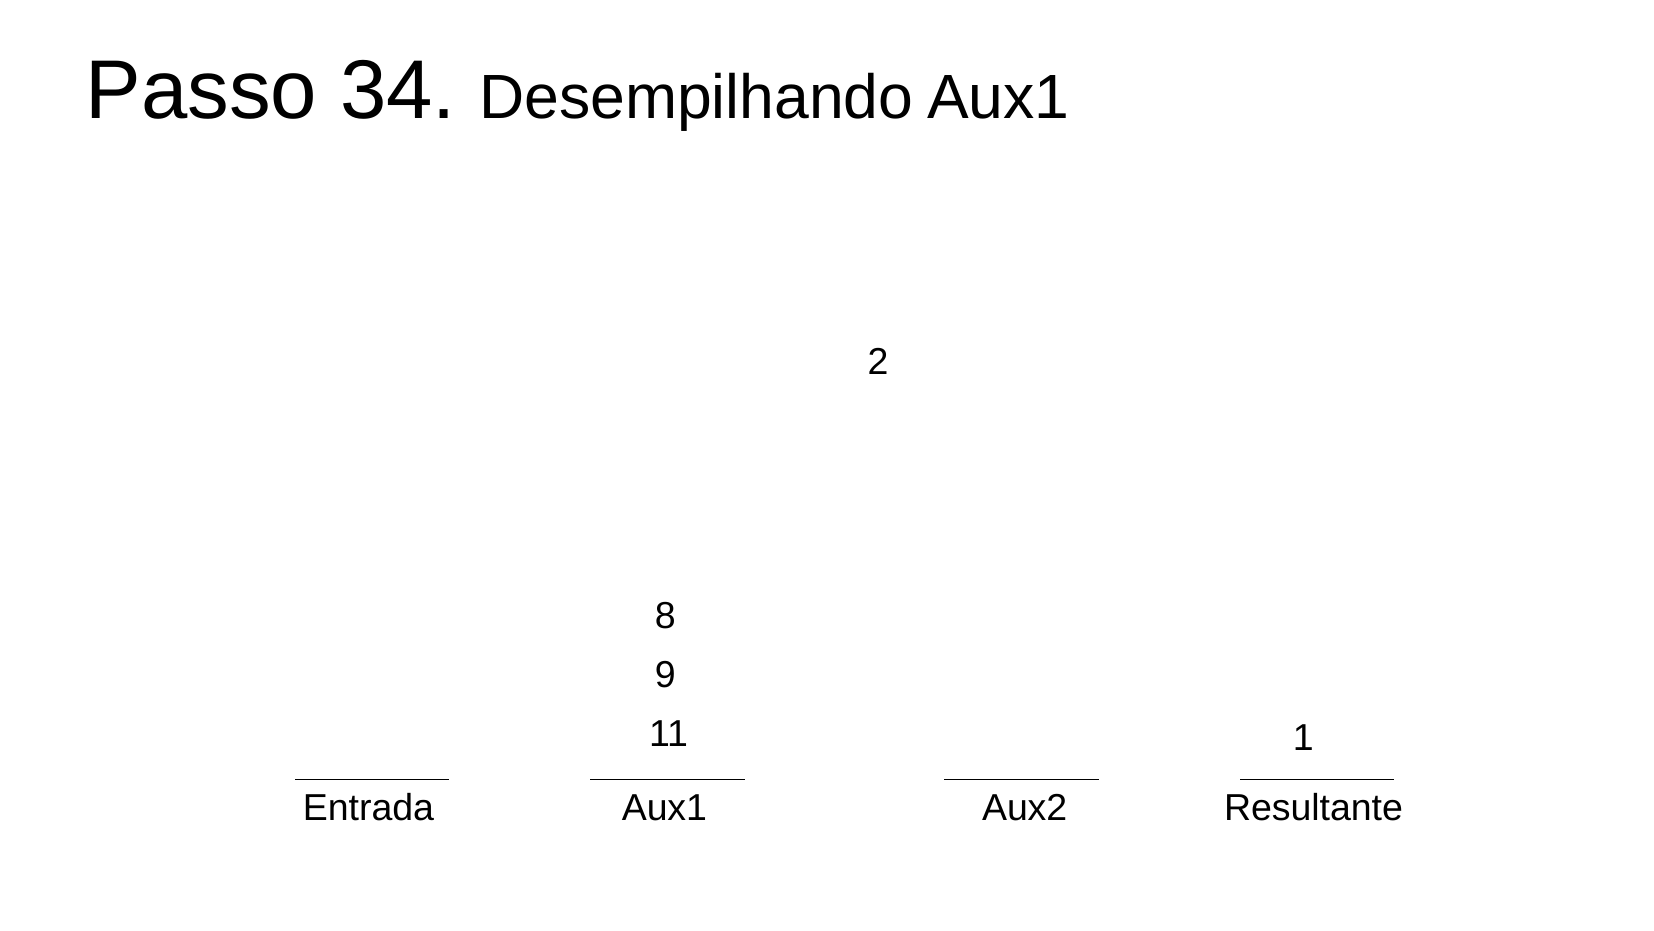

Passo 34. Desempilhando Aux1
2
8
9
11
1
Entrada
Aux1
Aux2
Resultante